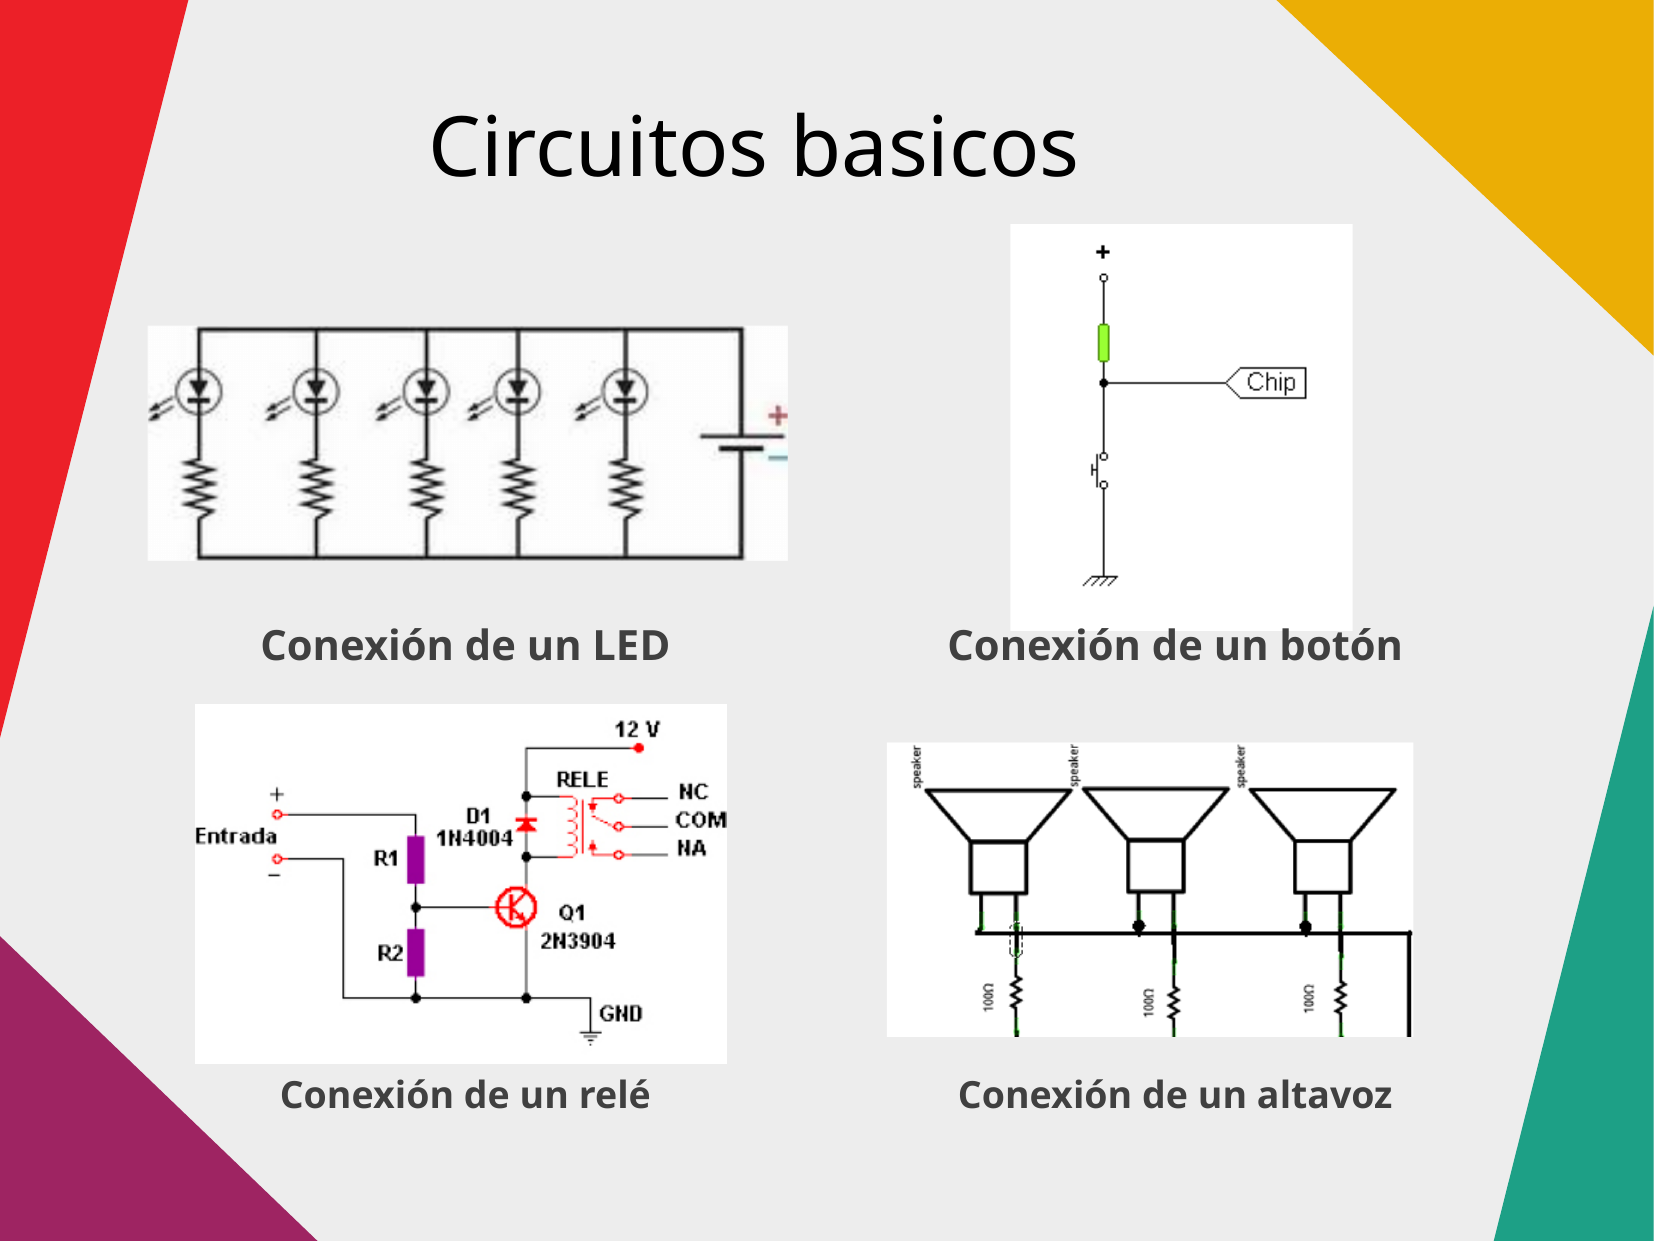

# Circuitos basicos
Conexión de un LED
Conexión de un botón
Conexión de un relé
Conexión de un altavoz